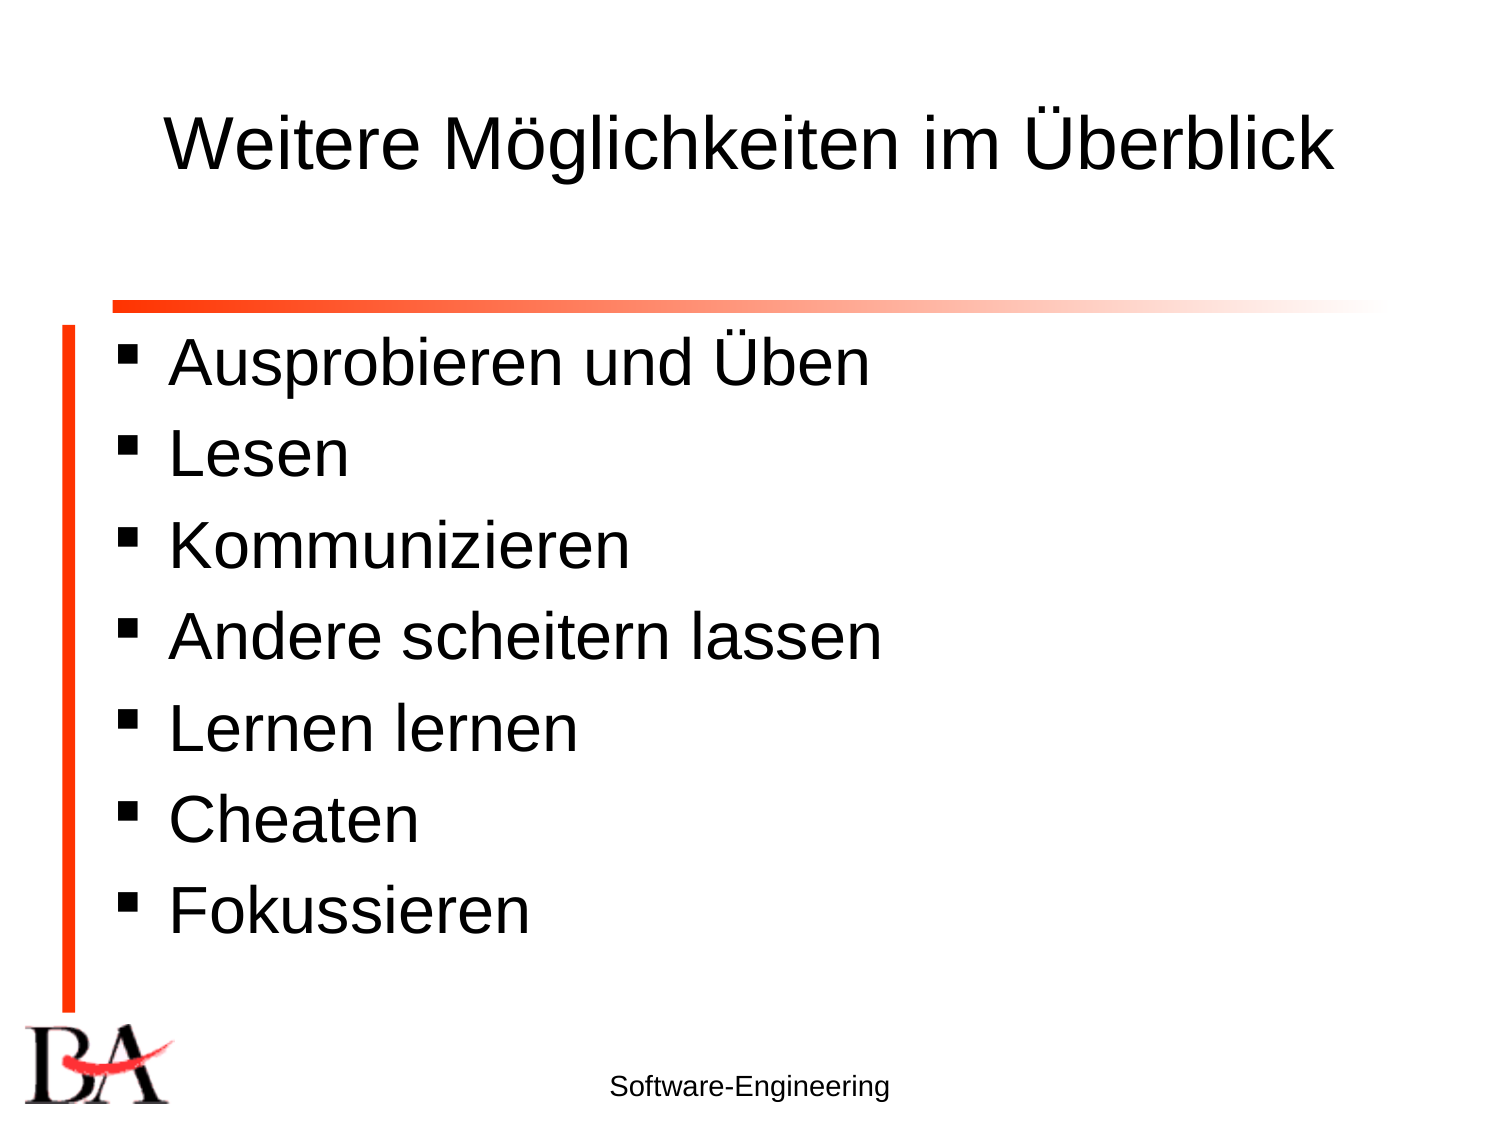

# Weitere Möglichkeiten im Überblick
Ausprobieren und Üben
Lesen
Kommunizieren
Andere scheitern lassen
Lernen lernen
Cheaten
Fokussieren